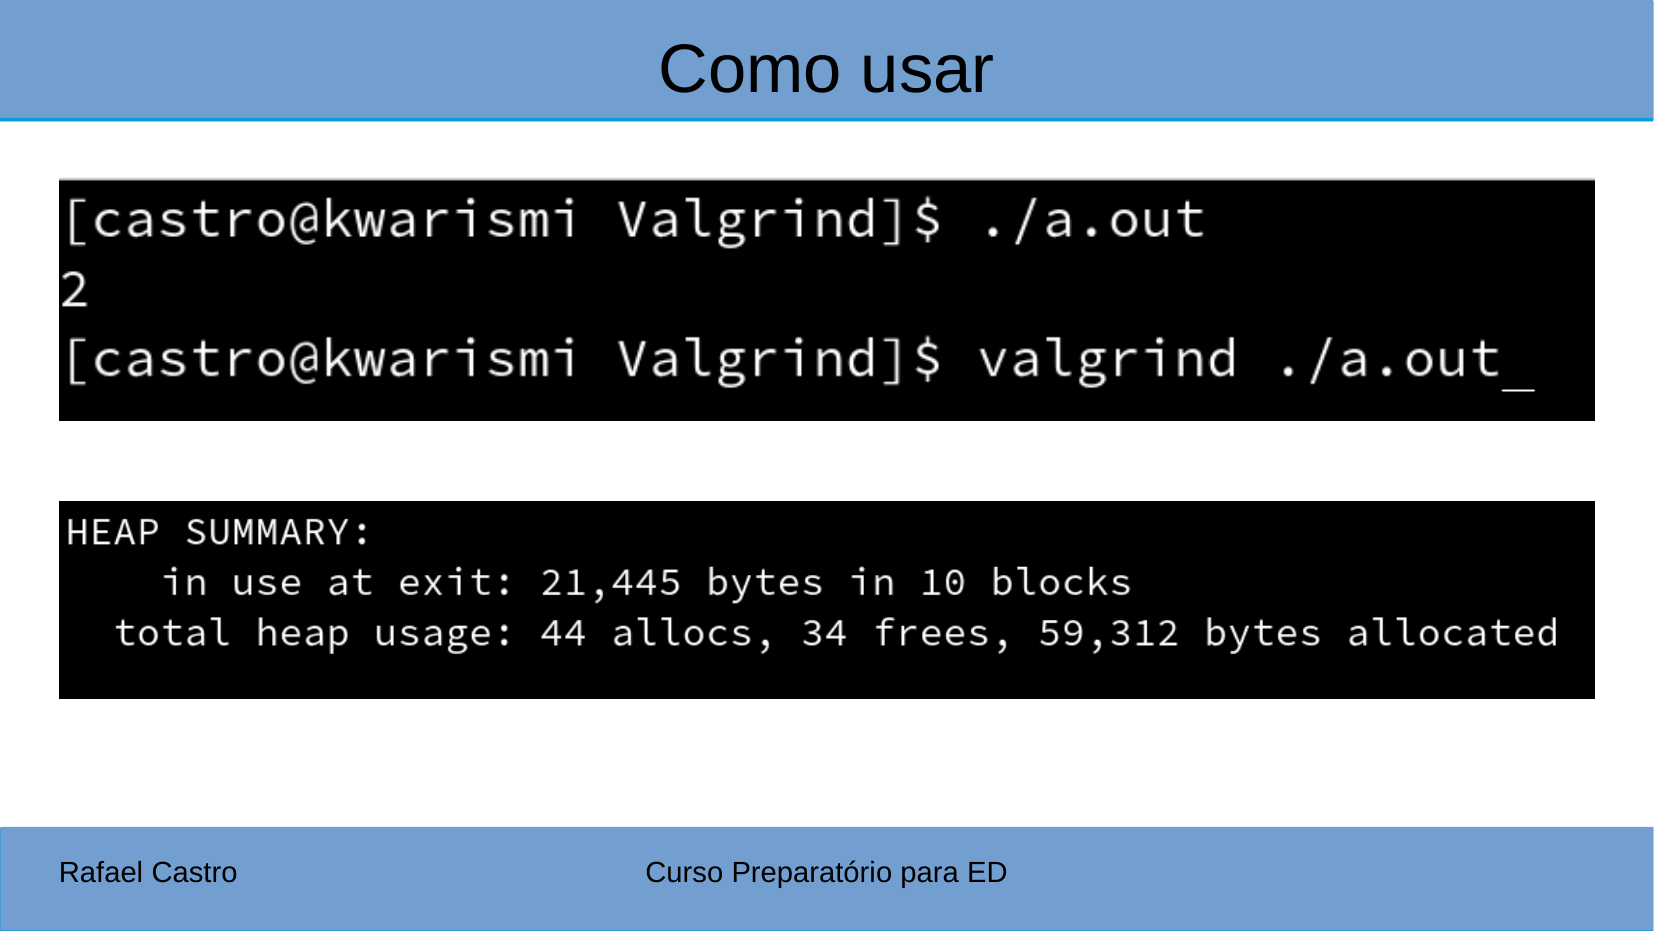

# Como usar
Curso Preparatório para ED